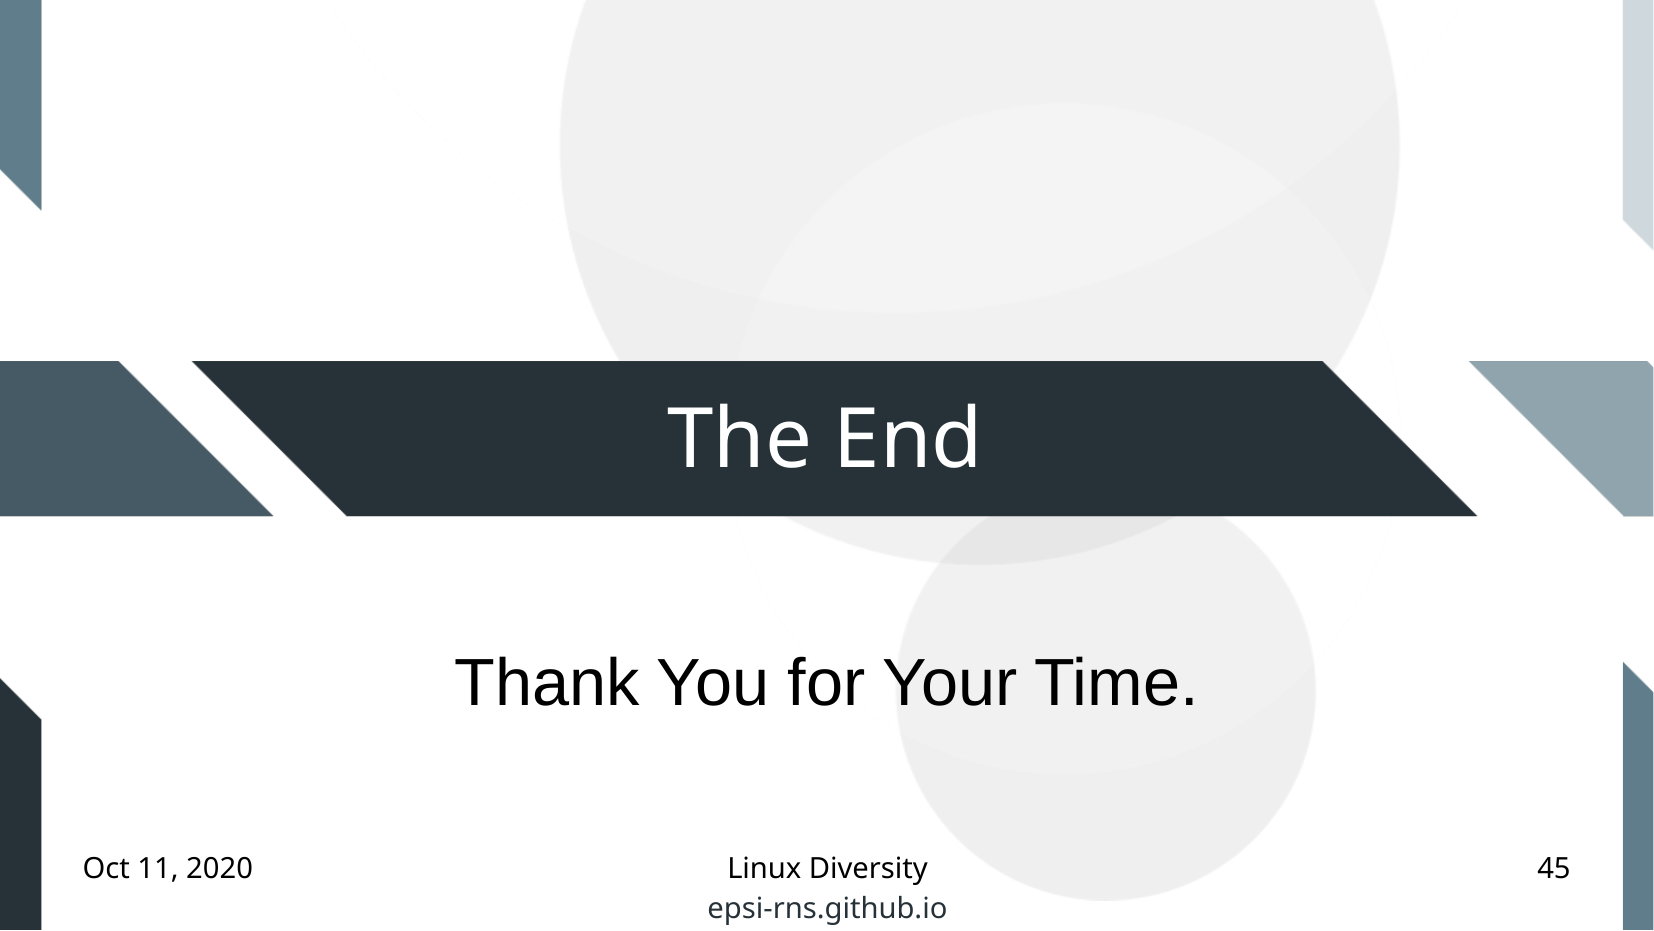

# The End
Thank You for Your Time.
Oct 11, 2020
Linux Diversity
45